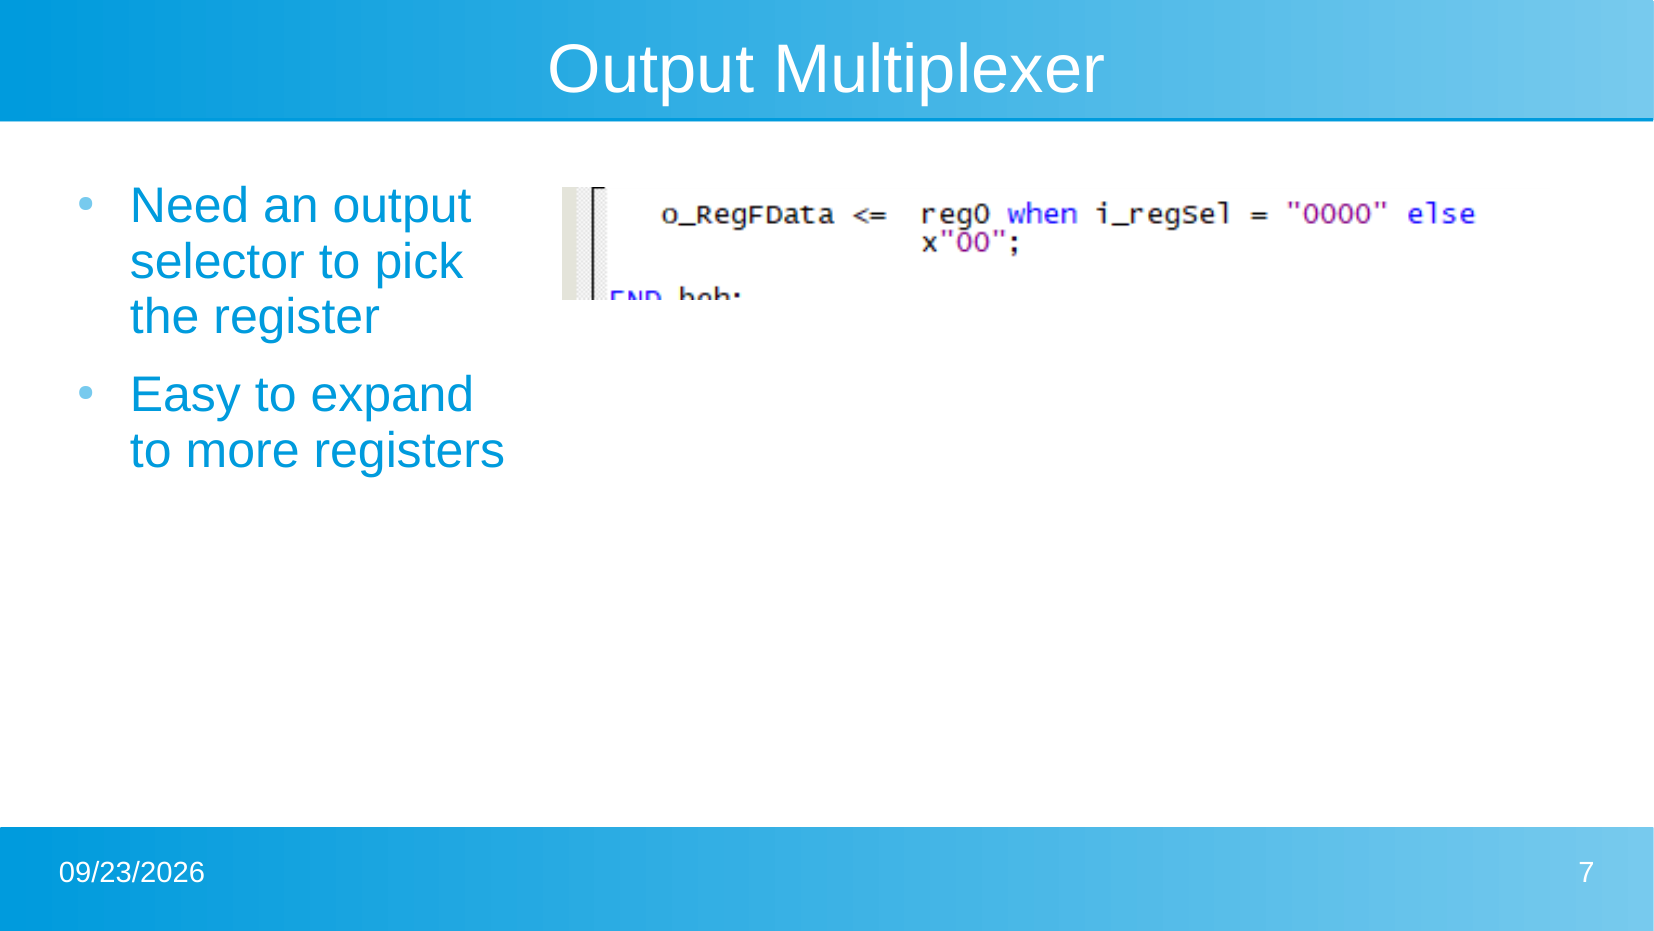

# Output Multiplexer
Need an output selector to pick the register
Easy to expand to more registers
7